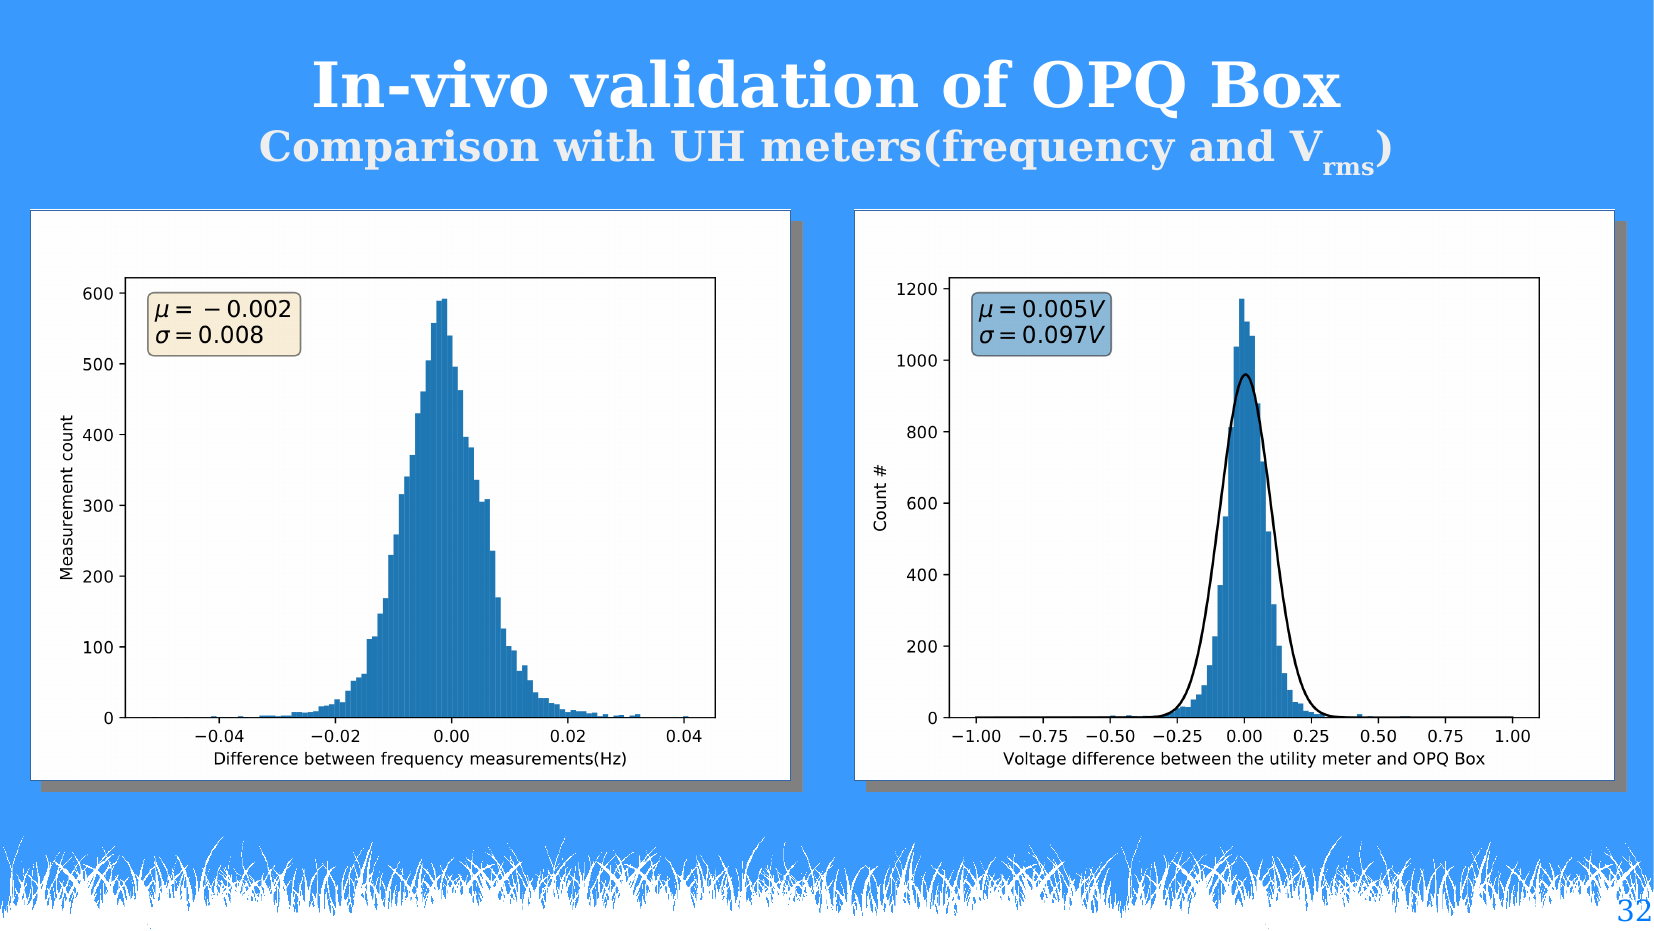

# In-vivo validation of OPQ Box Comparison with UH meters(frequency and Vrms)
32